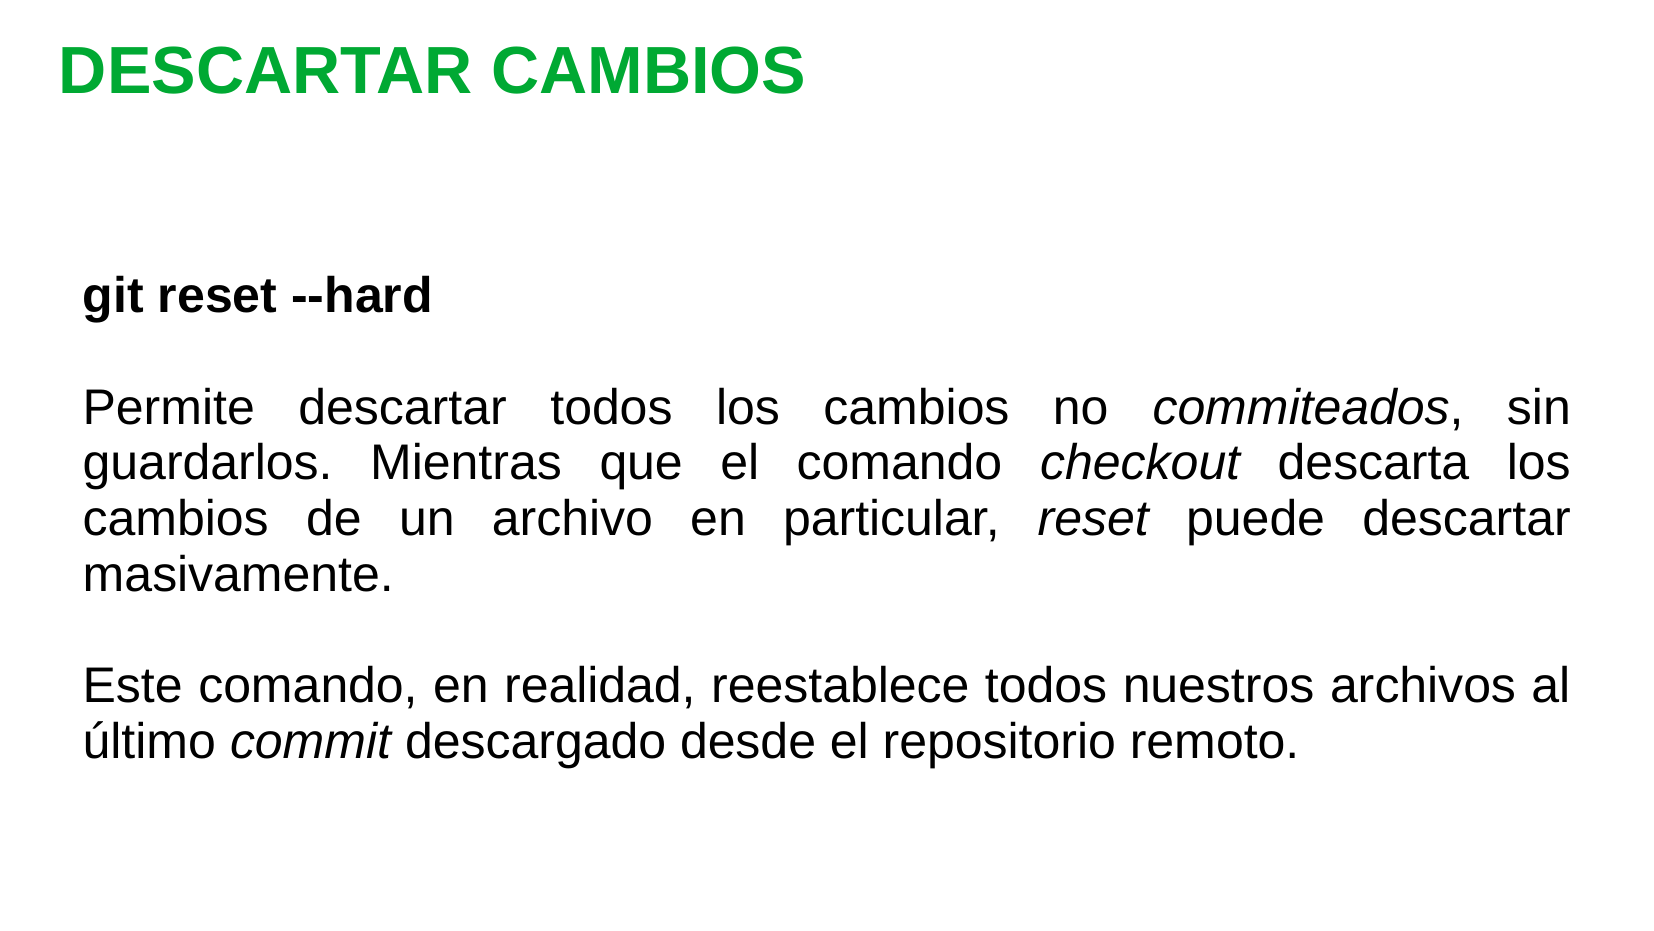

DESCARTAR CAMBIOS
# git reset --hard
Permite descartar todos los cambios no commiteados, sin guardarlos. Mientras que el comando checkout descarta los cambios de un archivo en particular, reset puede descartar masivamente.
Este comando, en realidad, reestablece todos nuestros archivos al último commit descargado desde el repositorio remoto.